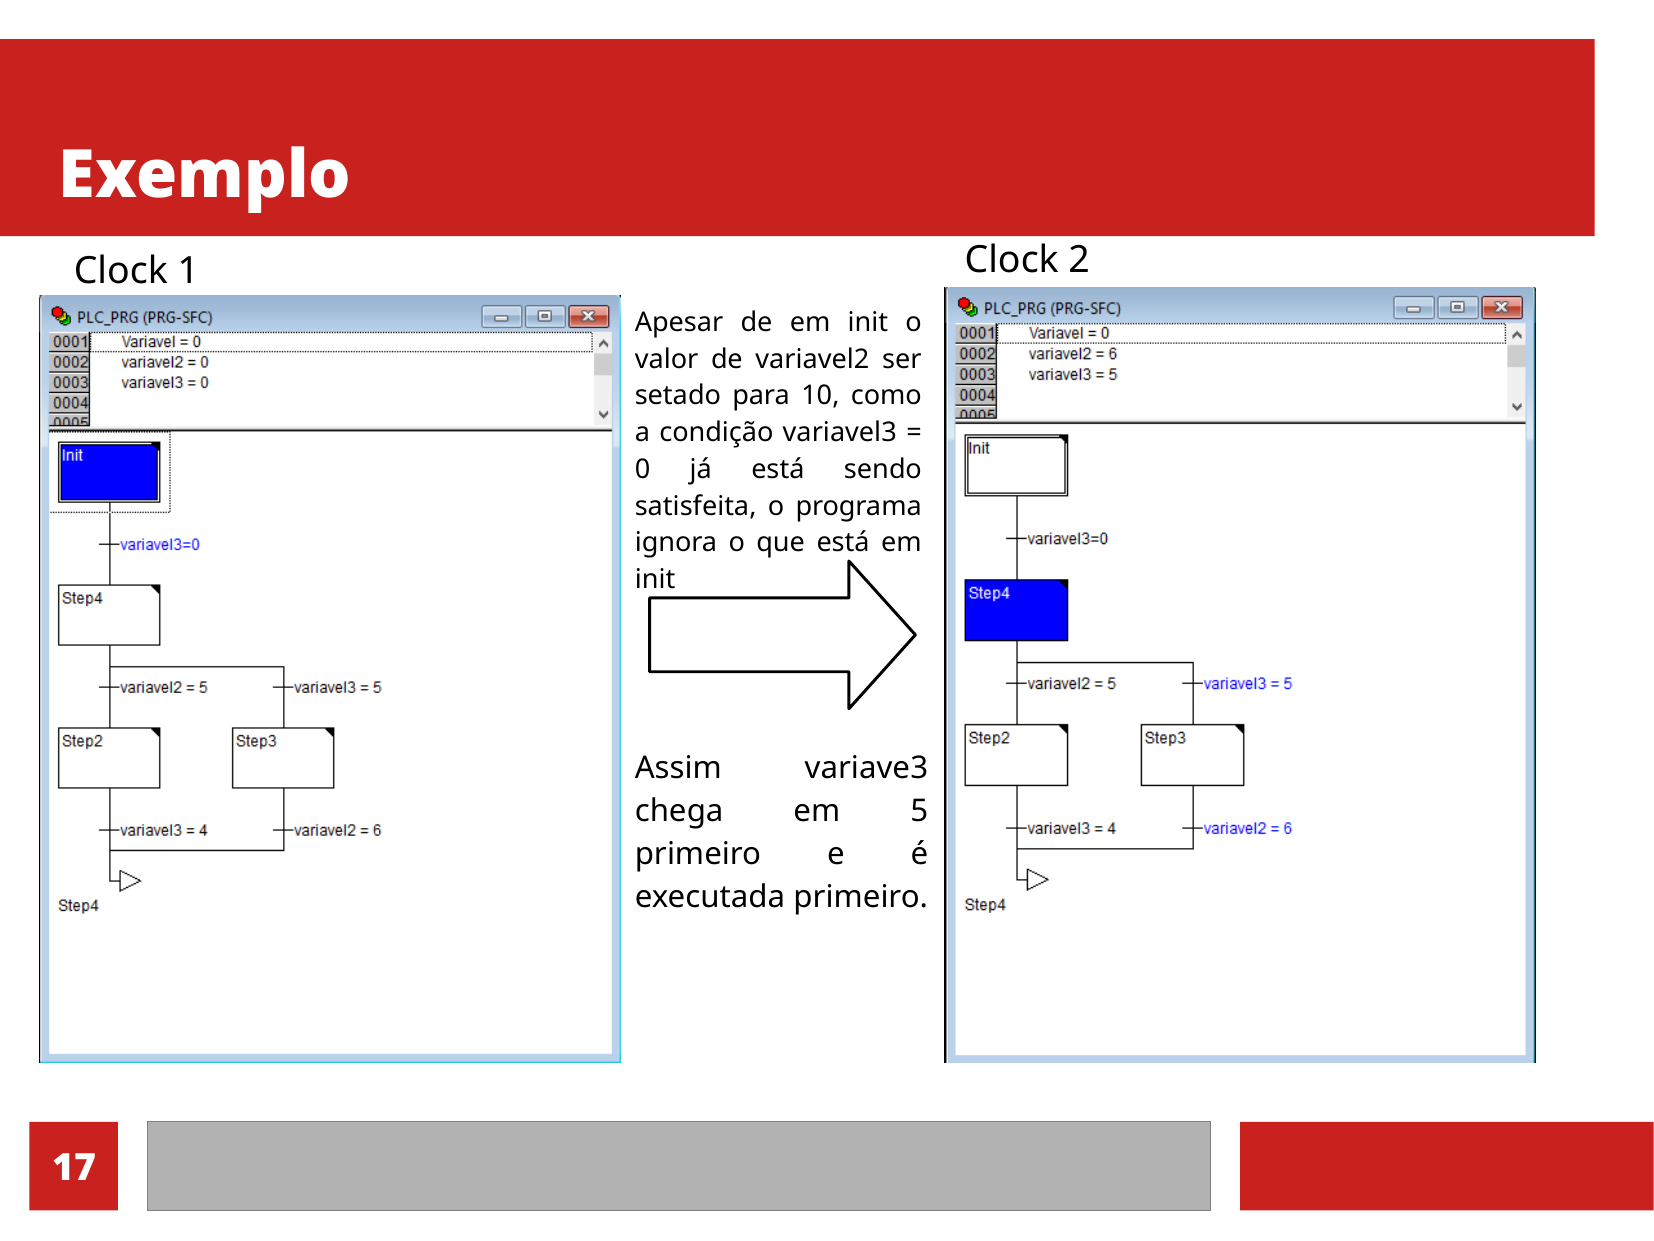

# Exemplo
Clock 2
Clock 1
Apesar de em init o valor de variavel2 ser setado para 10, como a condição variavel3 = 0 já está sendo satisfeita, o programa ignora o que está em init
Assim variave3 chega em 5 primeiro e é executada primeiro.
17